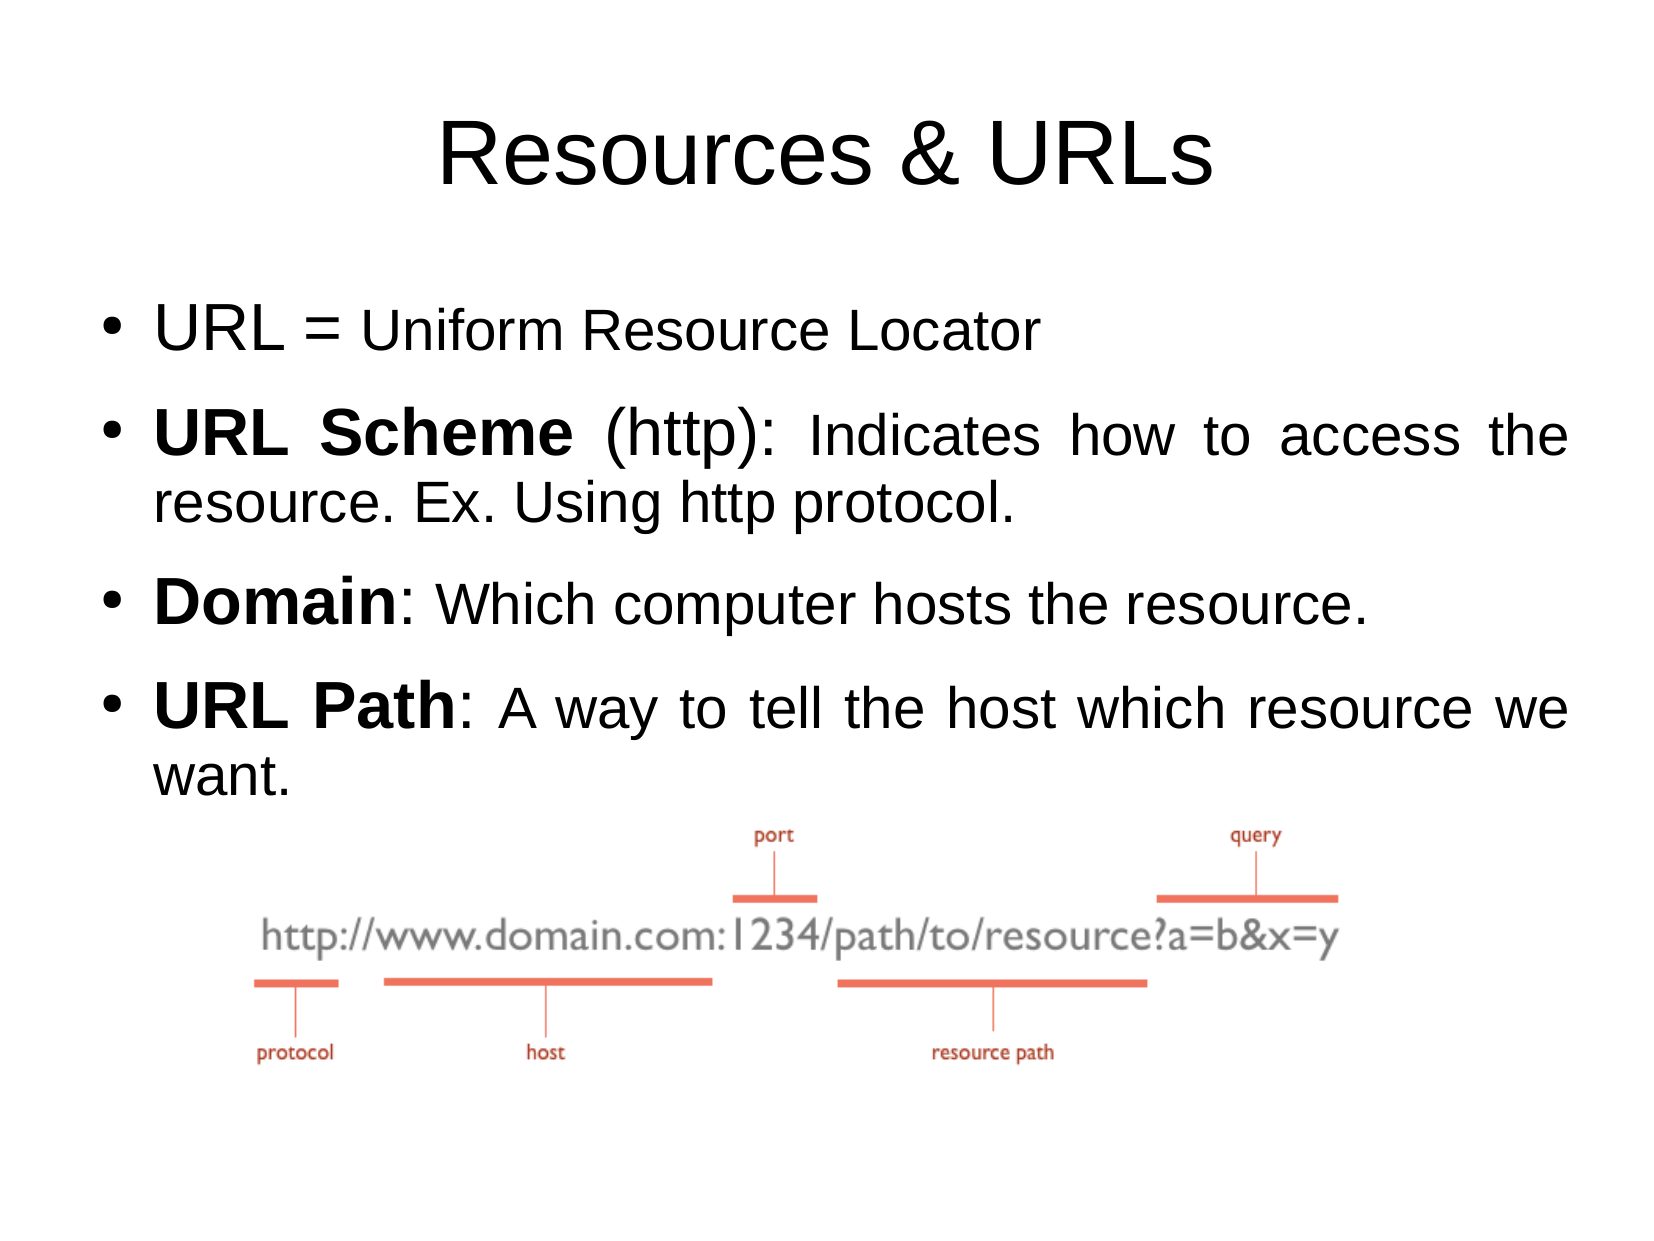

# Resources & URLs
URL = Uniform Resource Locator
URL Scheme (http): Indicates how to access the resource. Ex. Using http protocol.
Domain: Which computer hosts the resource.
URL Path: A way to tell the host which resource we want.